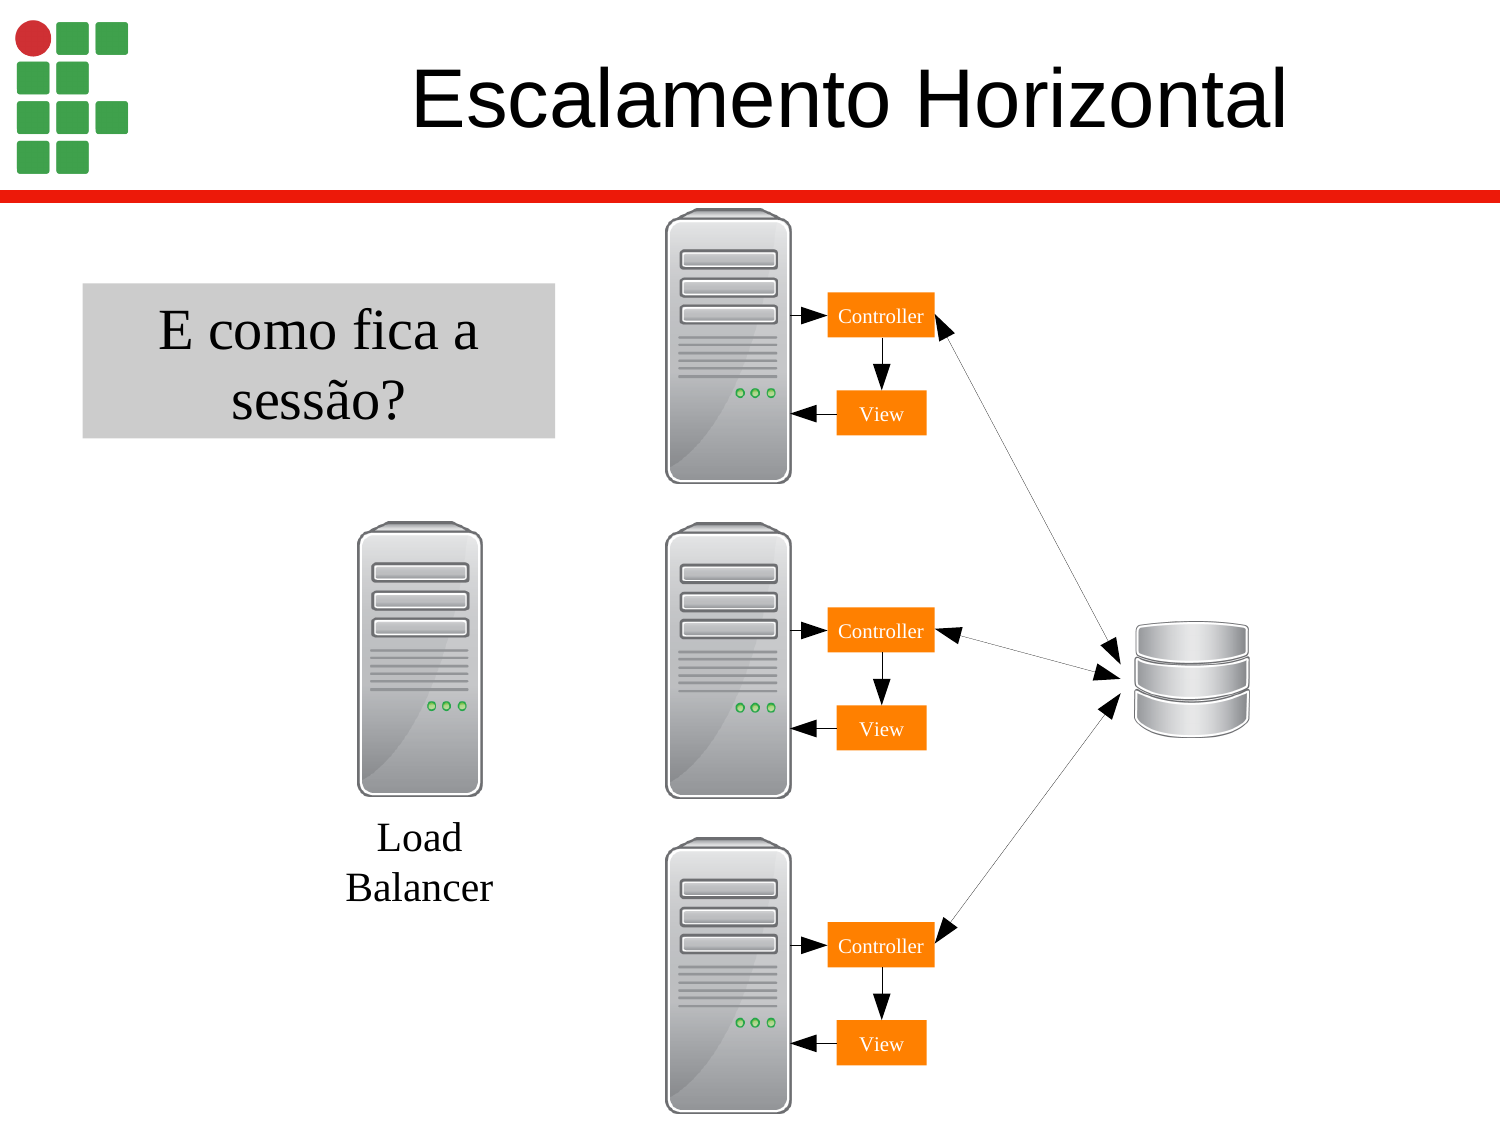

# Escalamento Horizontal
E como fica a sessão?
Controller
View
Controller
View
Load Balancer
Controller
View